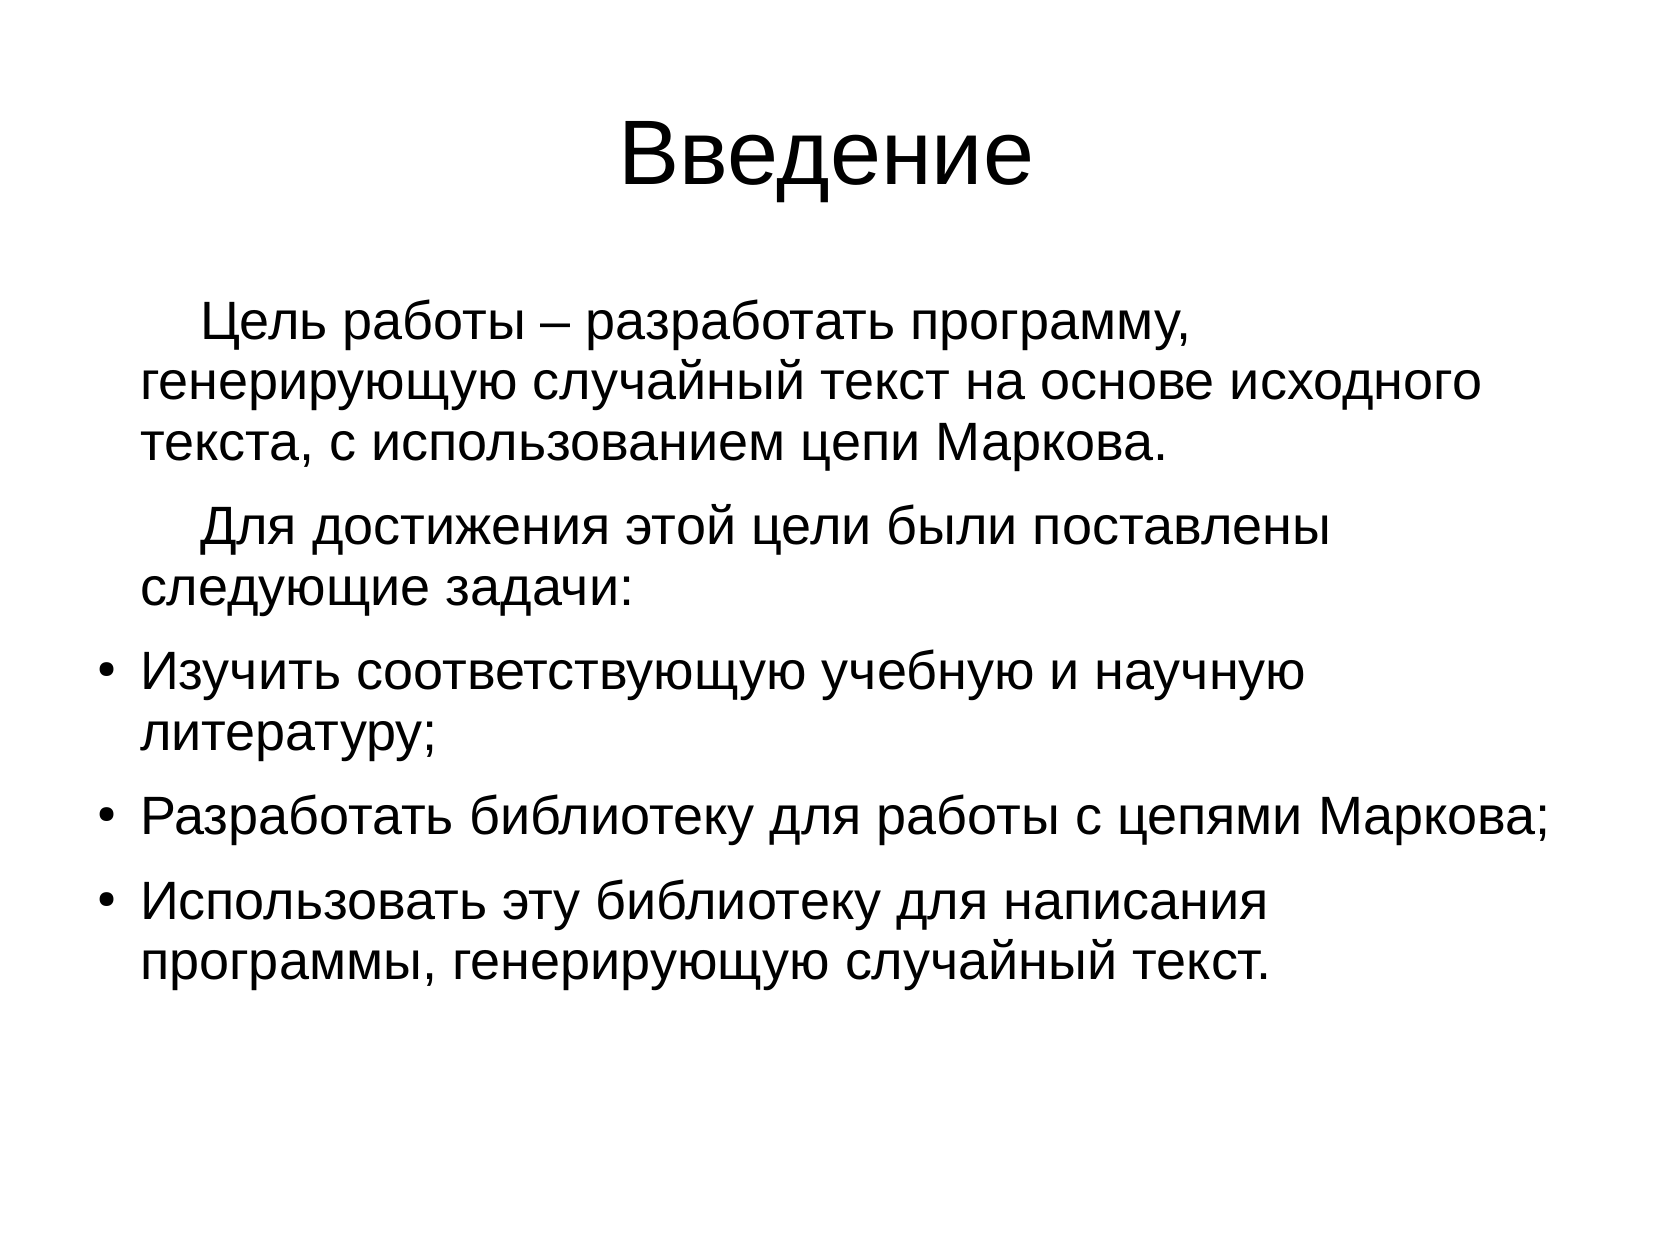

# Введение
 Цель работы ‒ разработать программу, генерирующую случайный текст на основе исходного текста, с использованием цепи Маркова.
 Для достижения этой цели были поставлены следующие задачи:
Изучить соответствующую учебную и научную литературу;
Разработать библиотеку для работы с цепями Маркова;
Использовать эту библиотеку для написания программы, генерирующую случайный текст.